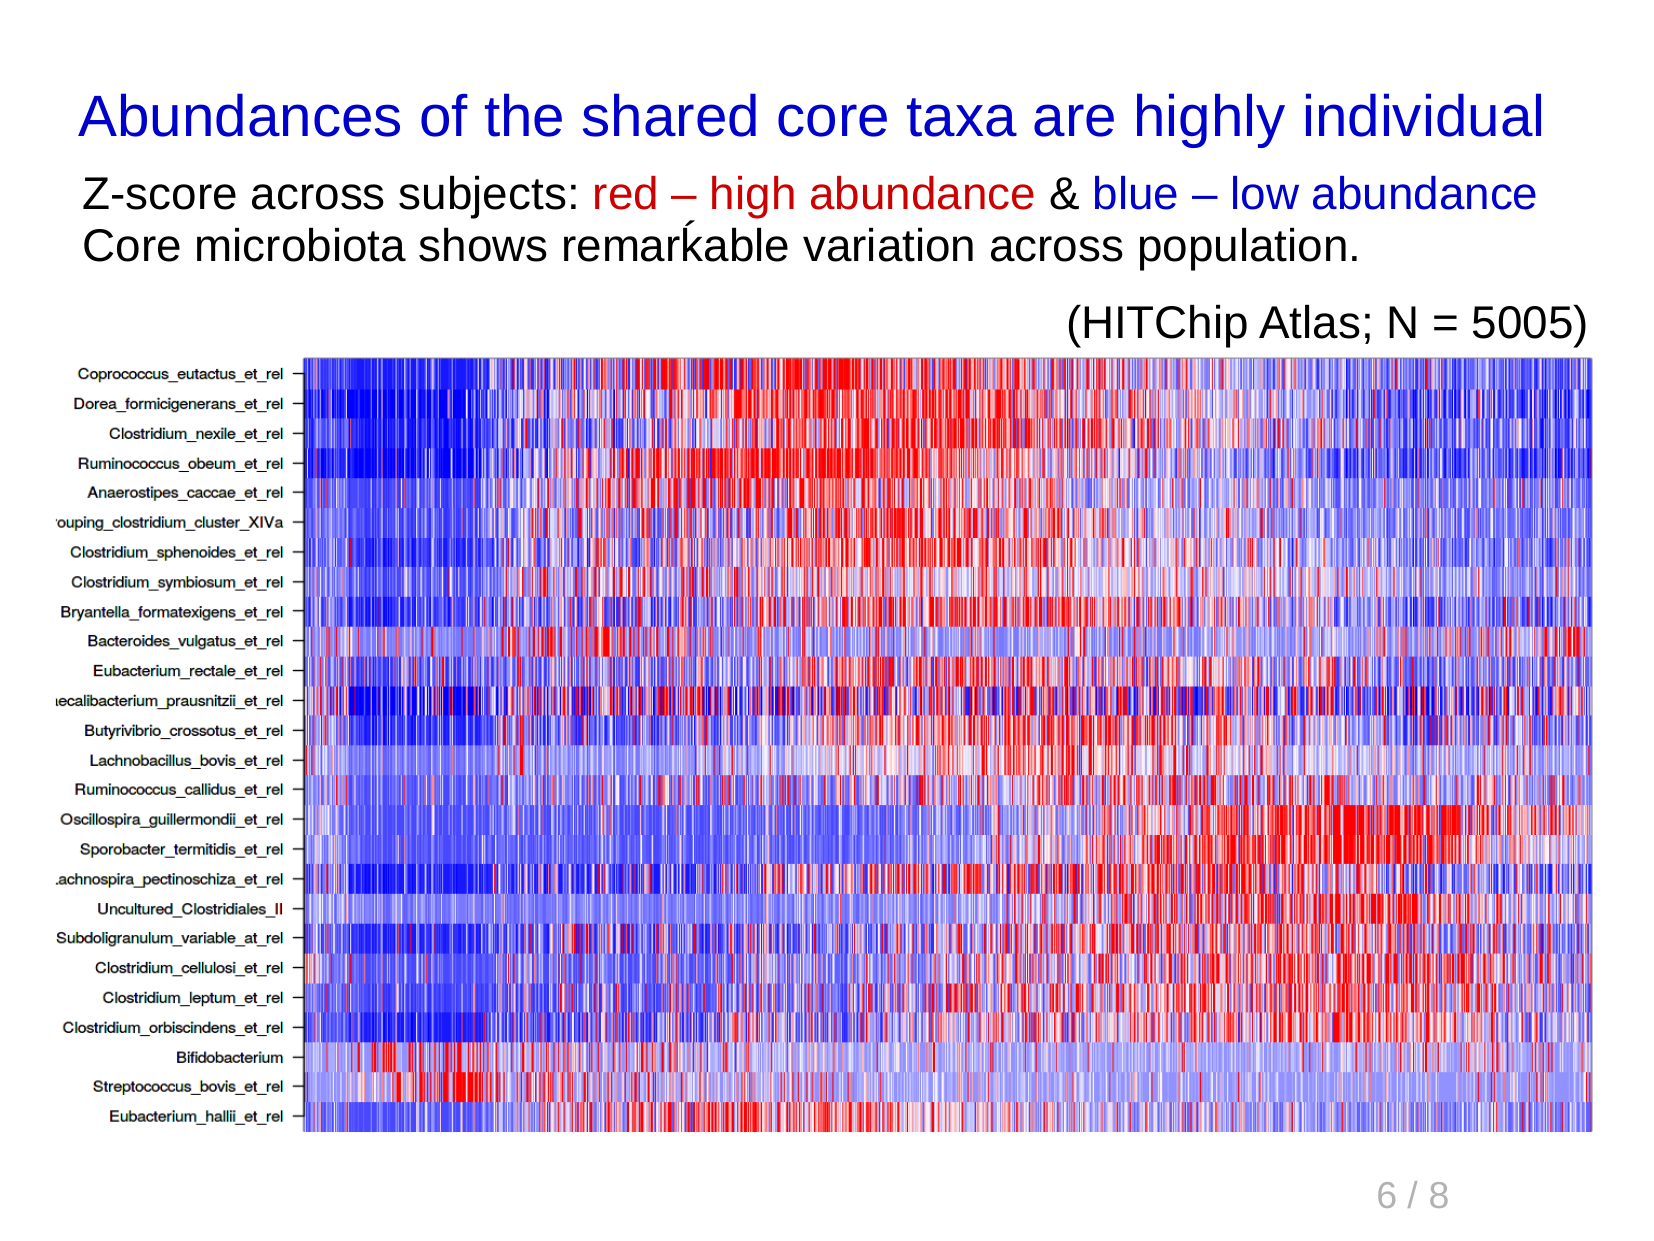

# Abundances of the shared core taxa are highly individual
Z-score across subjects: red – high abundance & blue – low abundance
Core microbiota shows remarḱable variation across population.
(HITChip Atlas; N = 5005)